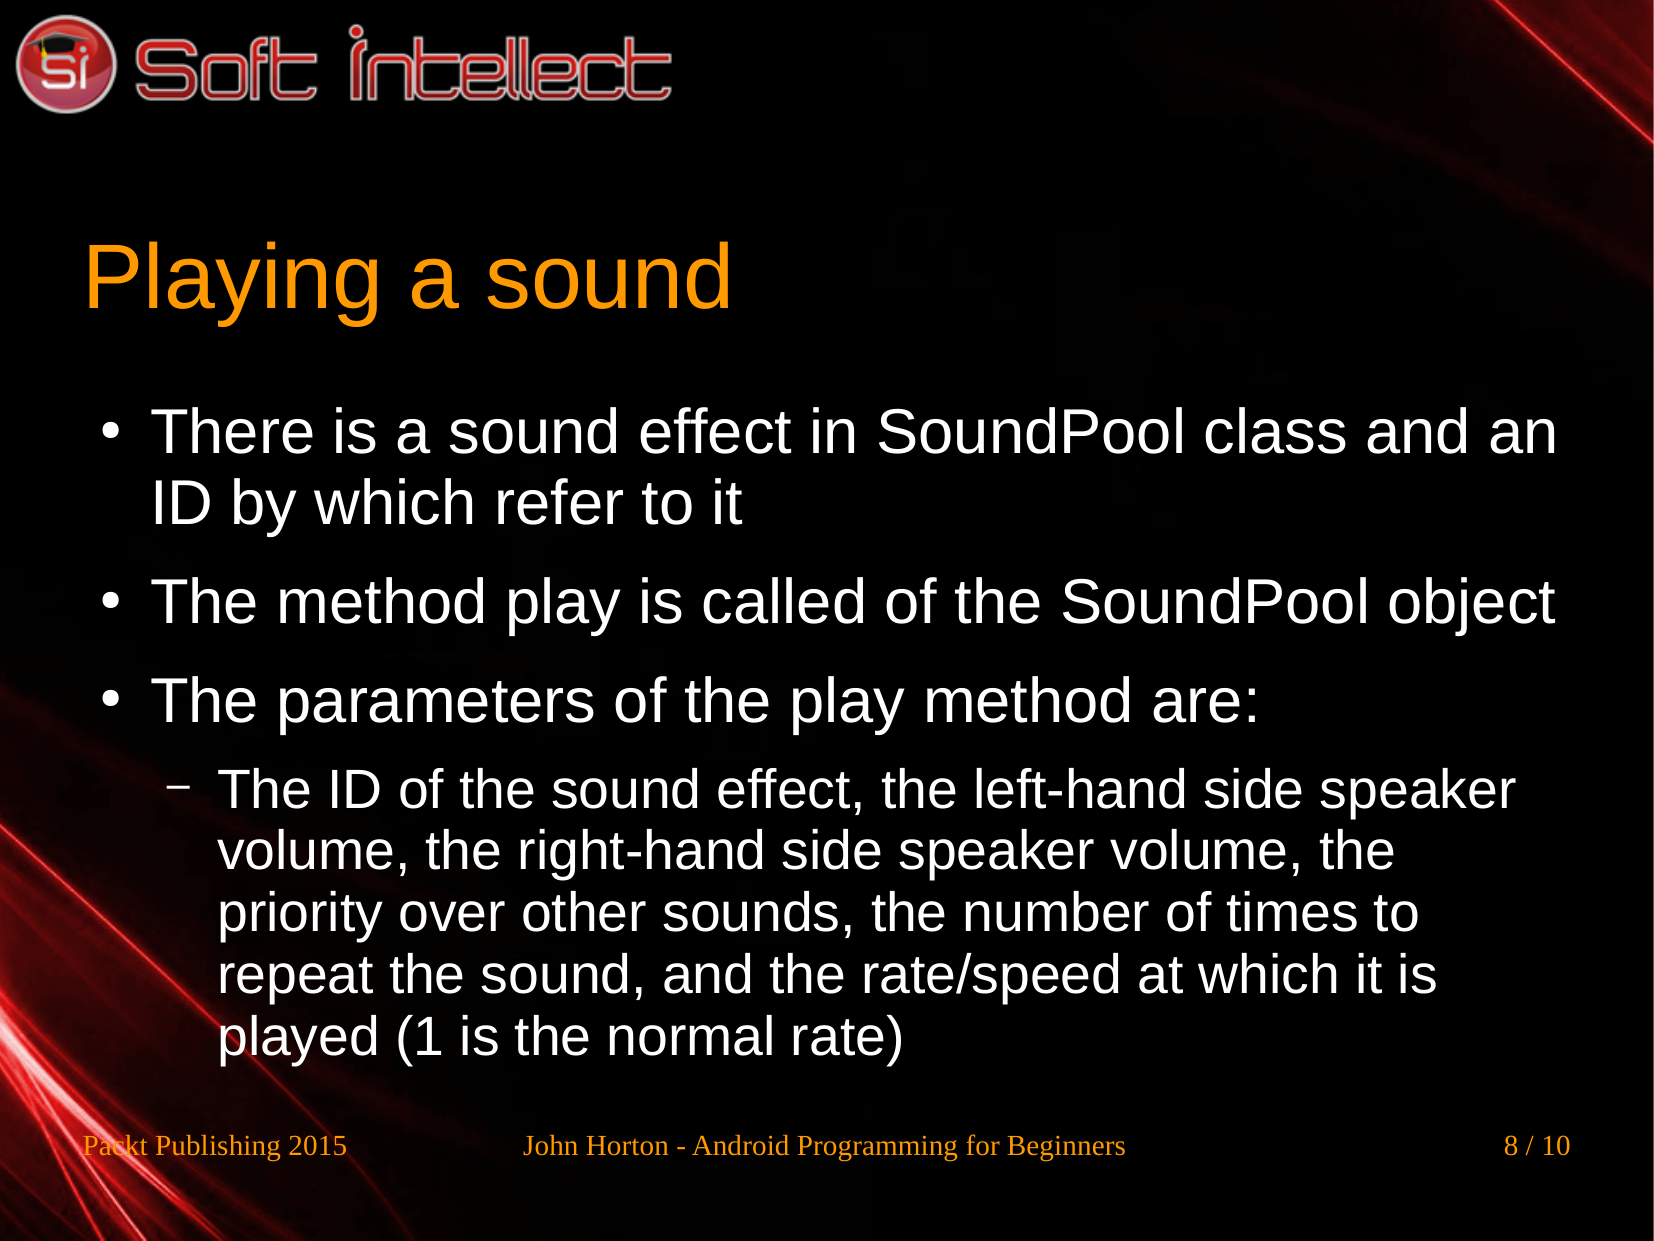

# Playing a sound
There is a sound effect in SoundPool class and an ID by which refer to it
The method play is called of the SoundPool object
The parameters of the play method are:
The ID of the sound effect, the left-hand side speaker volume, the right-hand side speaker volume, the priority over other sounds, the number of times to repeat the sound, and the rate/speed at which it is played (1 is the normal rate)
Packt Publishing 2015
John Horton - Android Programming for Beginners
8